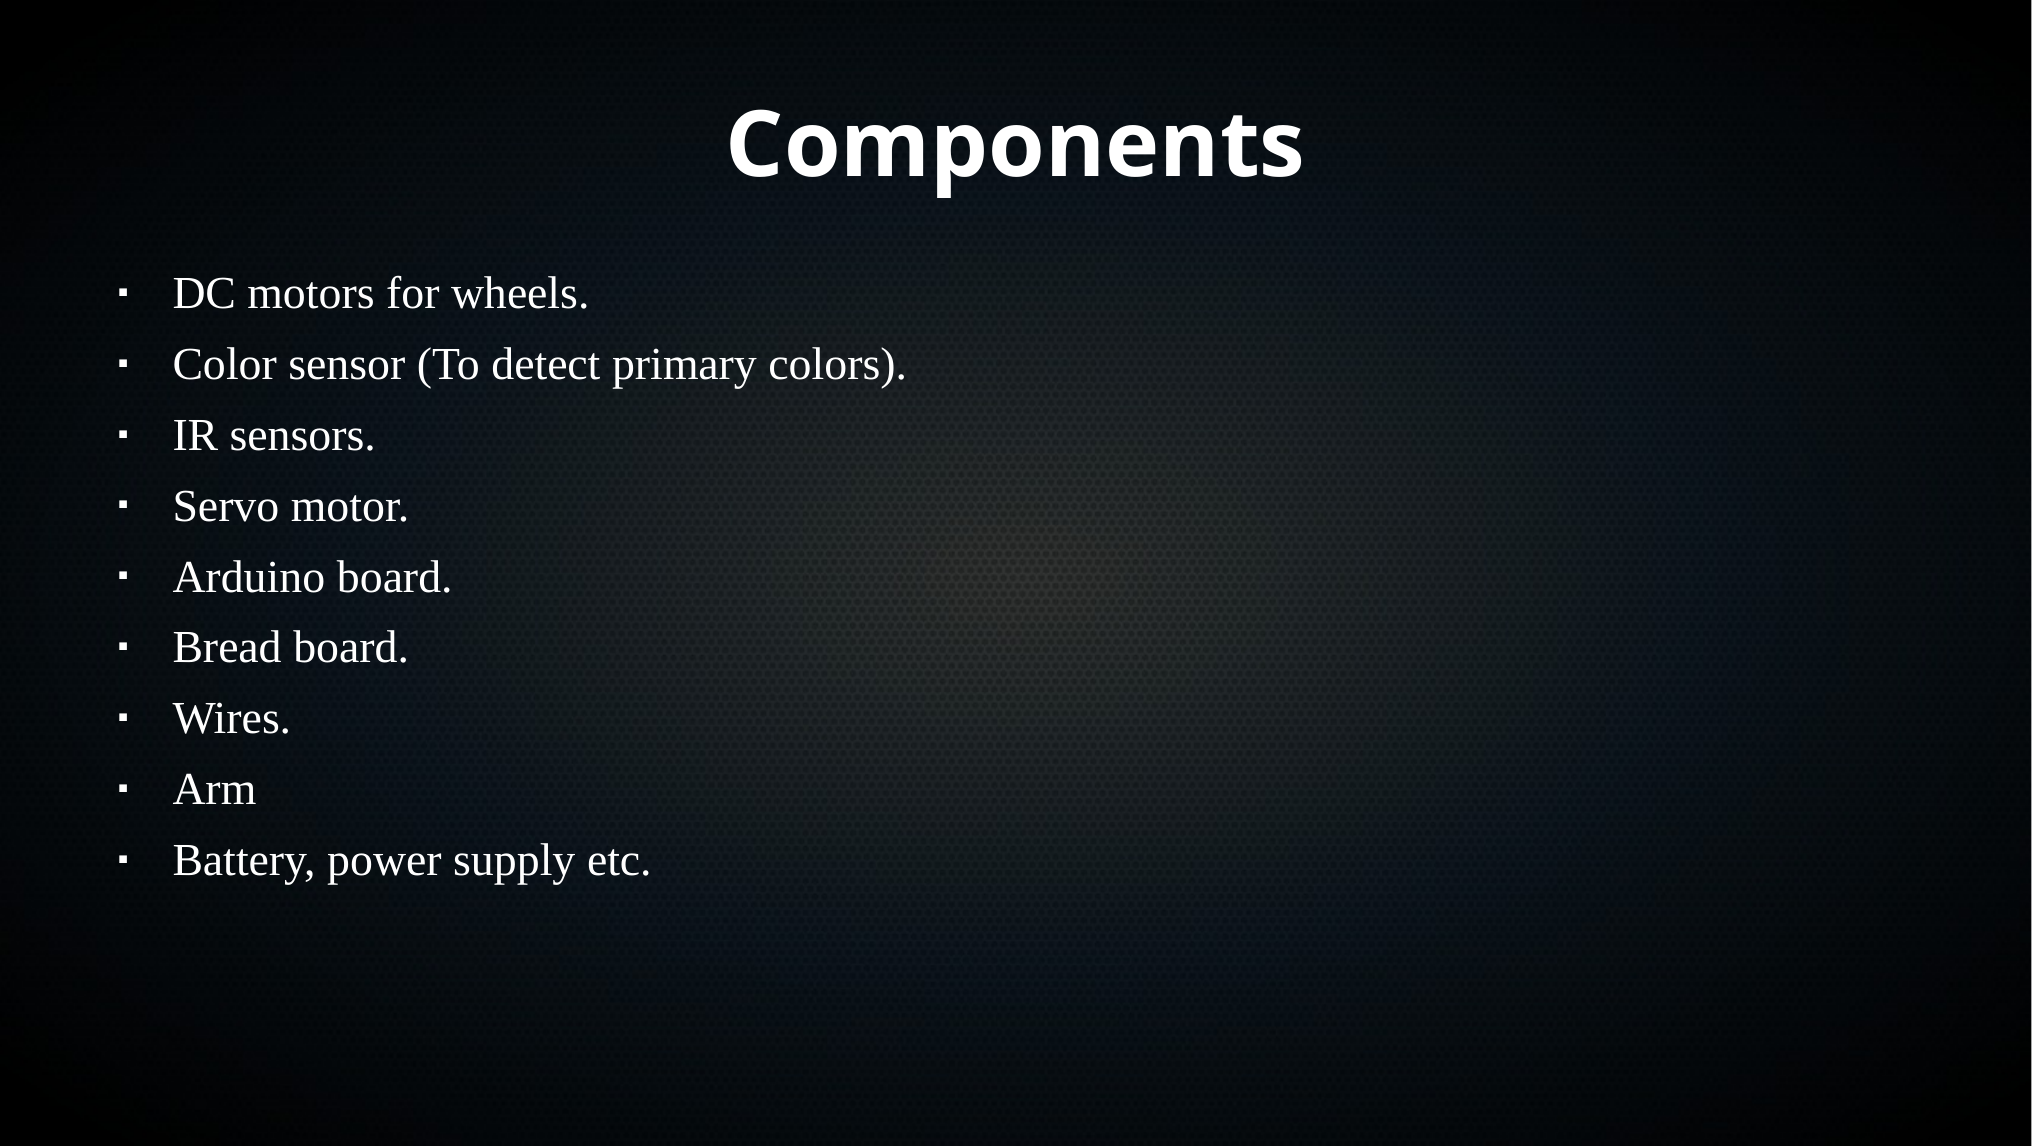

# Components
DC motors for wheels.
Color sensor (To detect primary colors).
IR sensors.
Servo motor.
Arduino board.
Bread board.
Wires.
Arm
Battery, power supply etc.